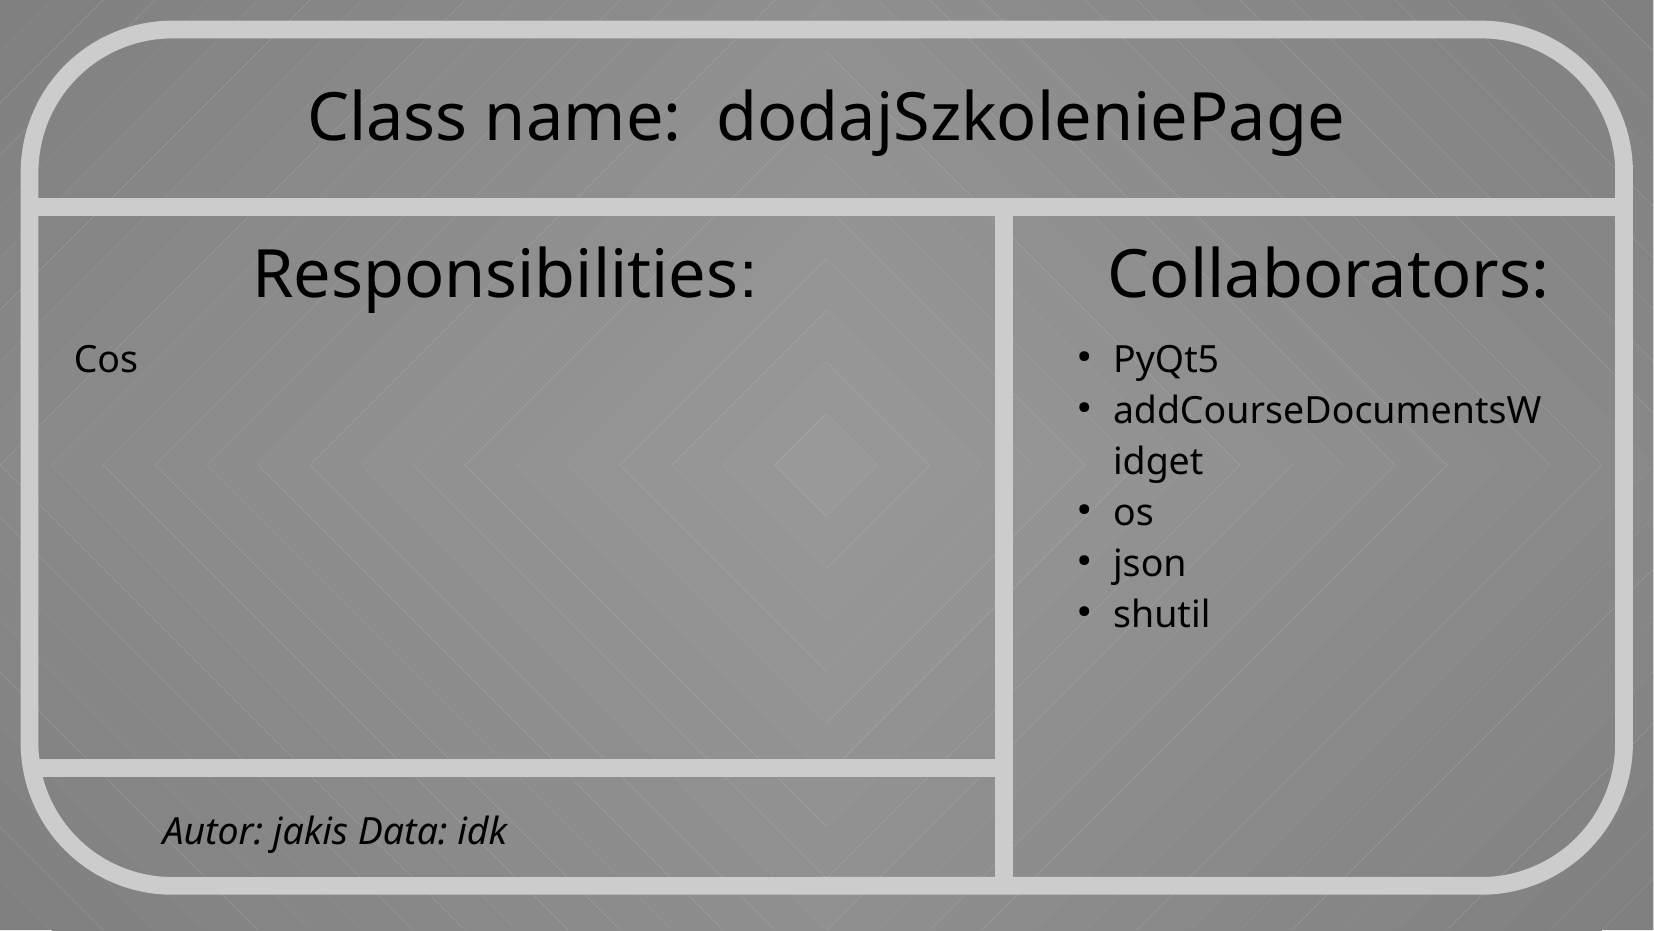

# Class name: dodajSzkoleniePage
Responsibilities:
Collaborators:
Cos
PyQt5
addCourseDocumentsWidget
os
json
shutil
Autor: jakis Data: idk